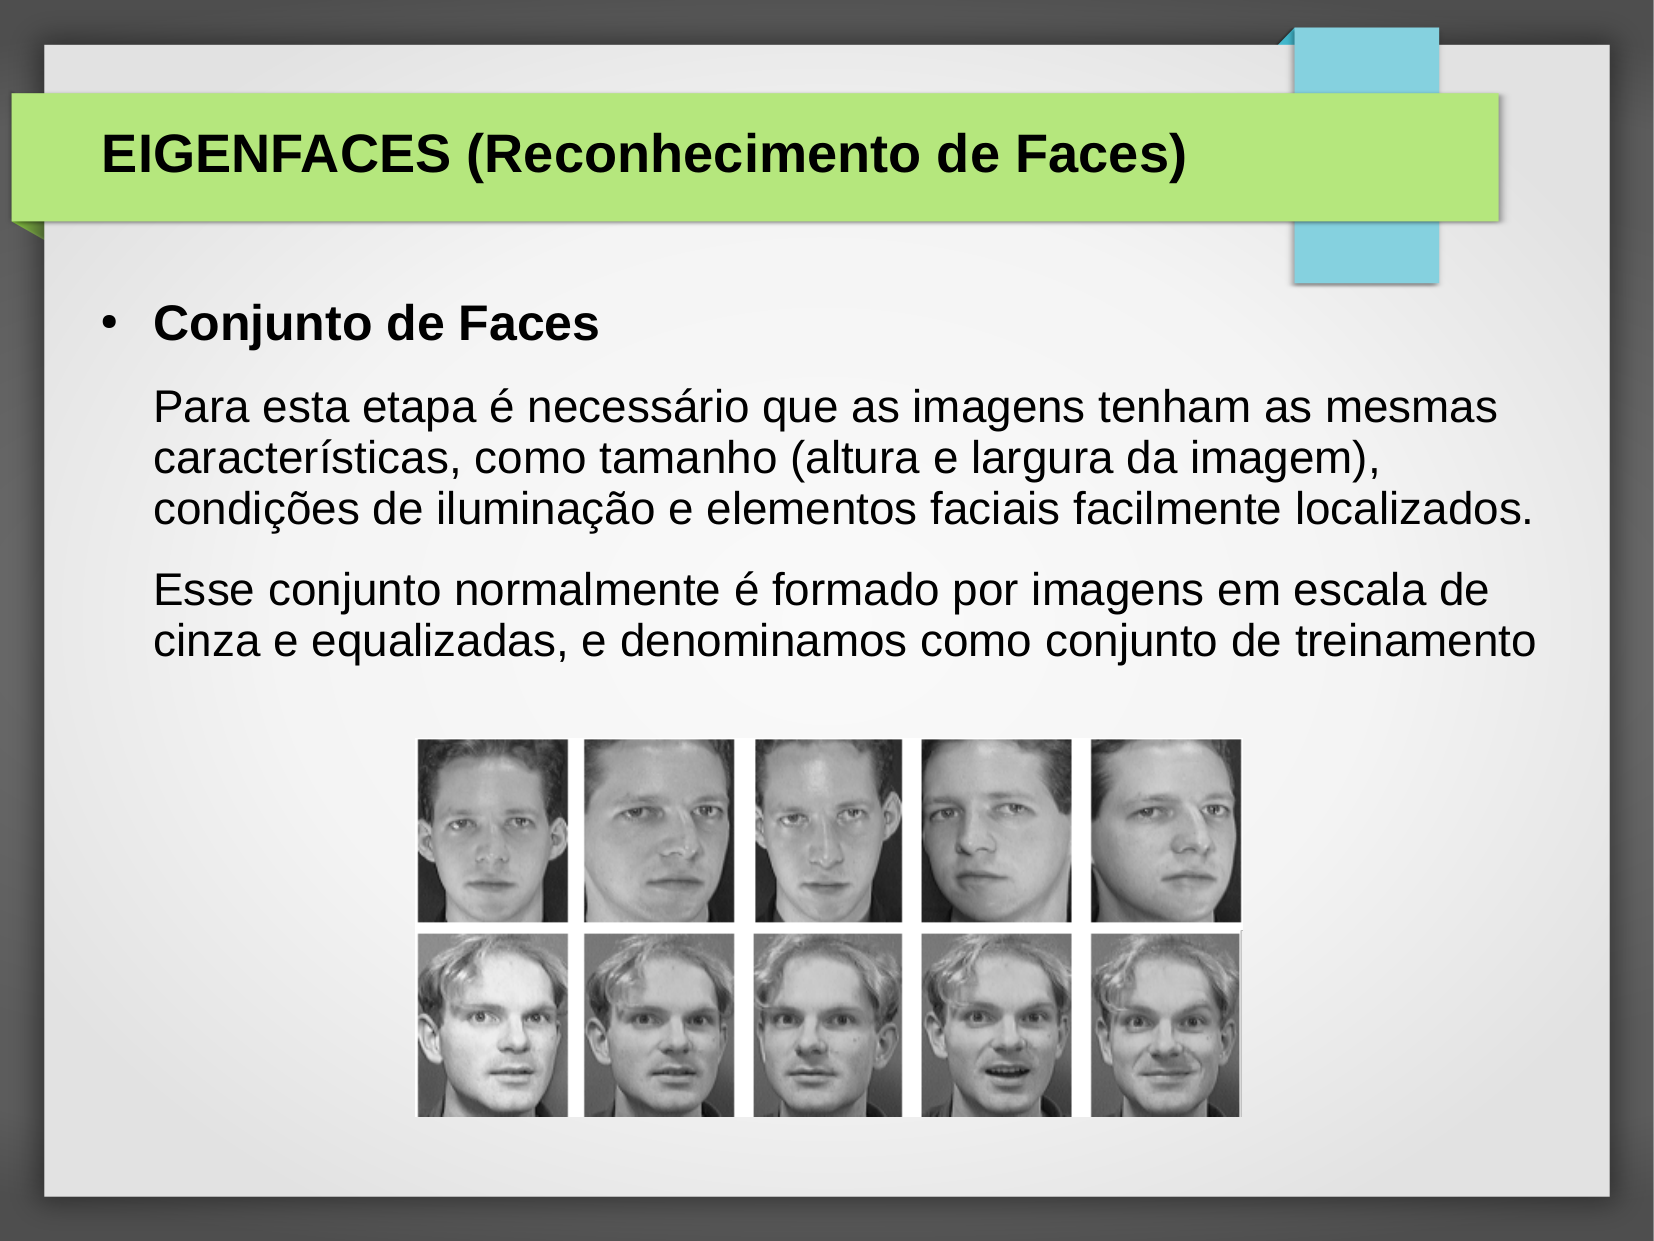

# EIGENFACES (Reconhecimento de Faces)
Conjunto de Faces
Para esta etapa é necessário que as imagens tenham as mesmas características, como tamanho (altura e largura da imagem), condições de iluminação e elementos faciais facilmente localizados.
Esse conjunto normalmente é formado por imagens em escala de cinza e equalizadas, e denominamos como conjunto de treinamento